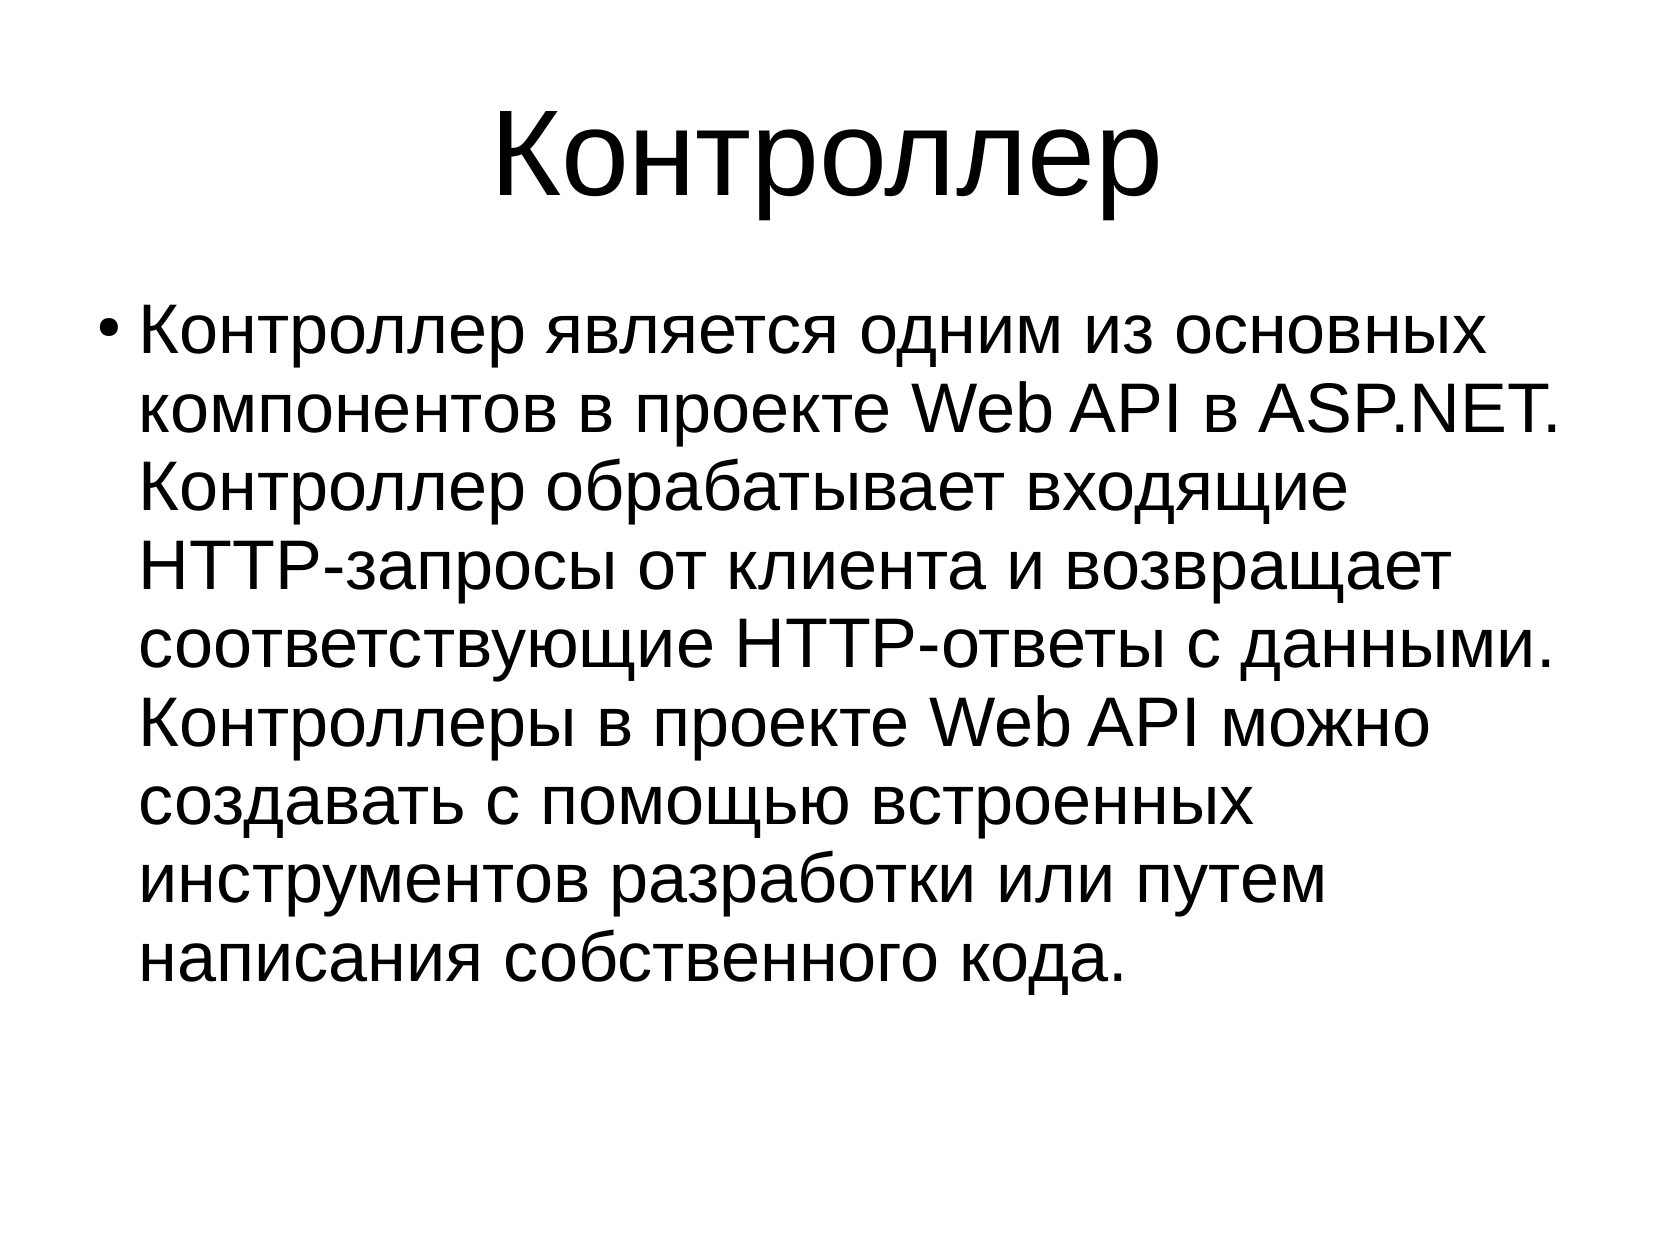

# Контроллер
Контроллер является одним из основных компонентов в проекте Web API в ASP.NET. Контроллер обрабатывает входящие HTTP-запросы от клиента и возвращает соответствующие HTTP-ответы с данными. Контроллеры в проекте Web API можно создавать с помощью встроенных инструментов разработки или путем написания собственного кода.